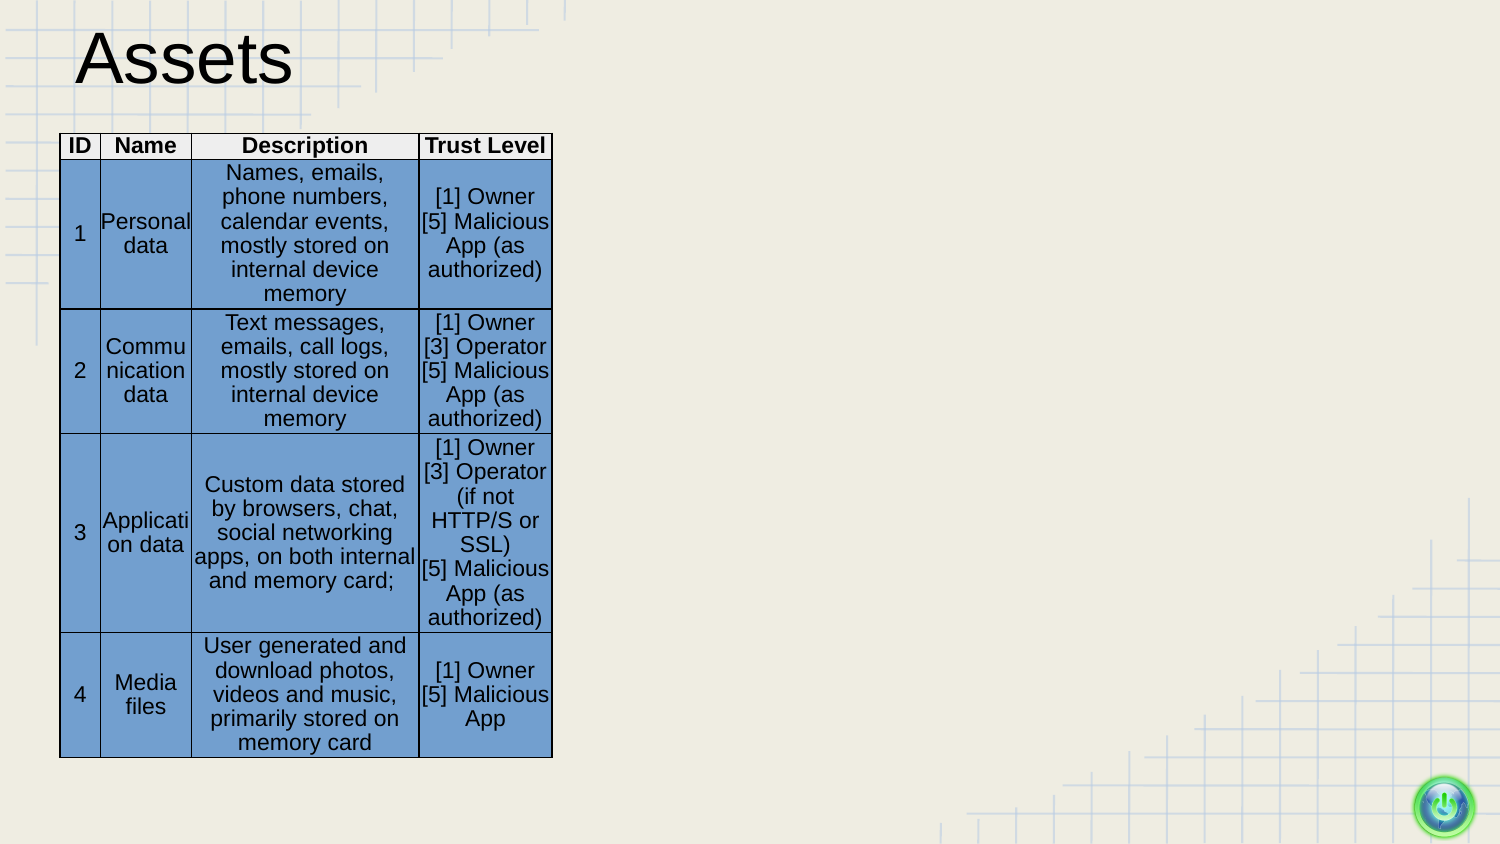

# Assets
| ID | Name | Description | Trust Level |
| --- | --- | --- | --- |
| 1 | Personal data | Names, emails, phone numbers, calendar events, mostly stored on internal device memory | [1] Owner [5] Malicious App (as authorized) |
| 2 | Communication data | Text messages, emails, call logs, mostly stored on internal device memory | [1] Owner [3] Operator [5] Malicious App (as authorized) |
| 3 | Application data | Custom data stored by browsers, chat, social networking apps, on both internal and memory card; | [1] Owner [3] Operator (if not HTTP/S or SSL) [5] Malicious App (as authorized) |
| 4 | Media files | User generated and download photos, videos and music, primarily stored on memory card | [1] Owner [5] Malicious App |